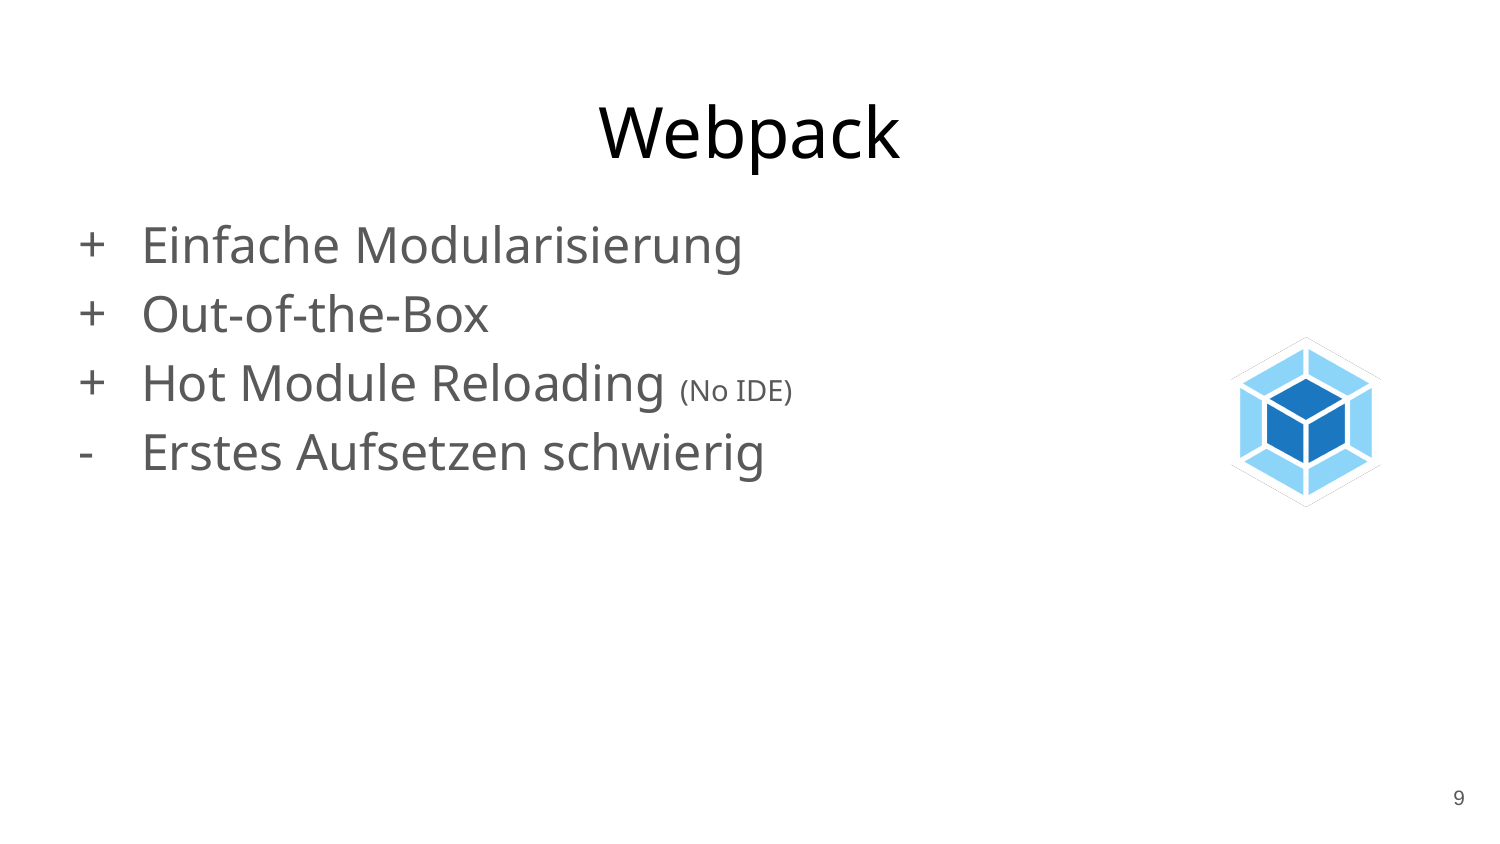

# Webpack
Einfache Modularisierung
Out-of-the-Box
Hot Module Reloading (No IDE)
Erstes Aufsetzen schwierig